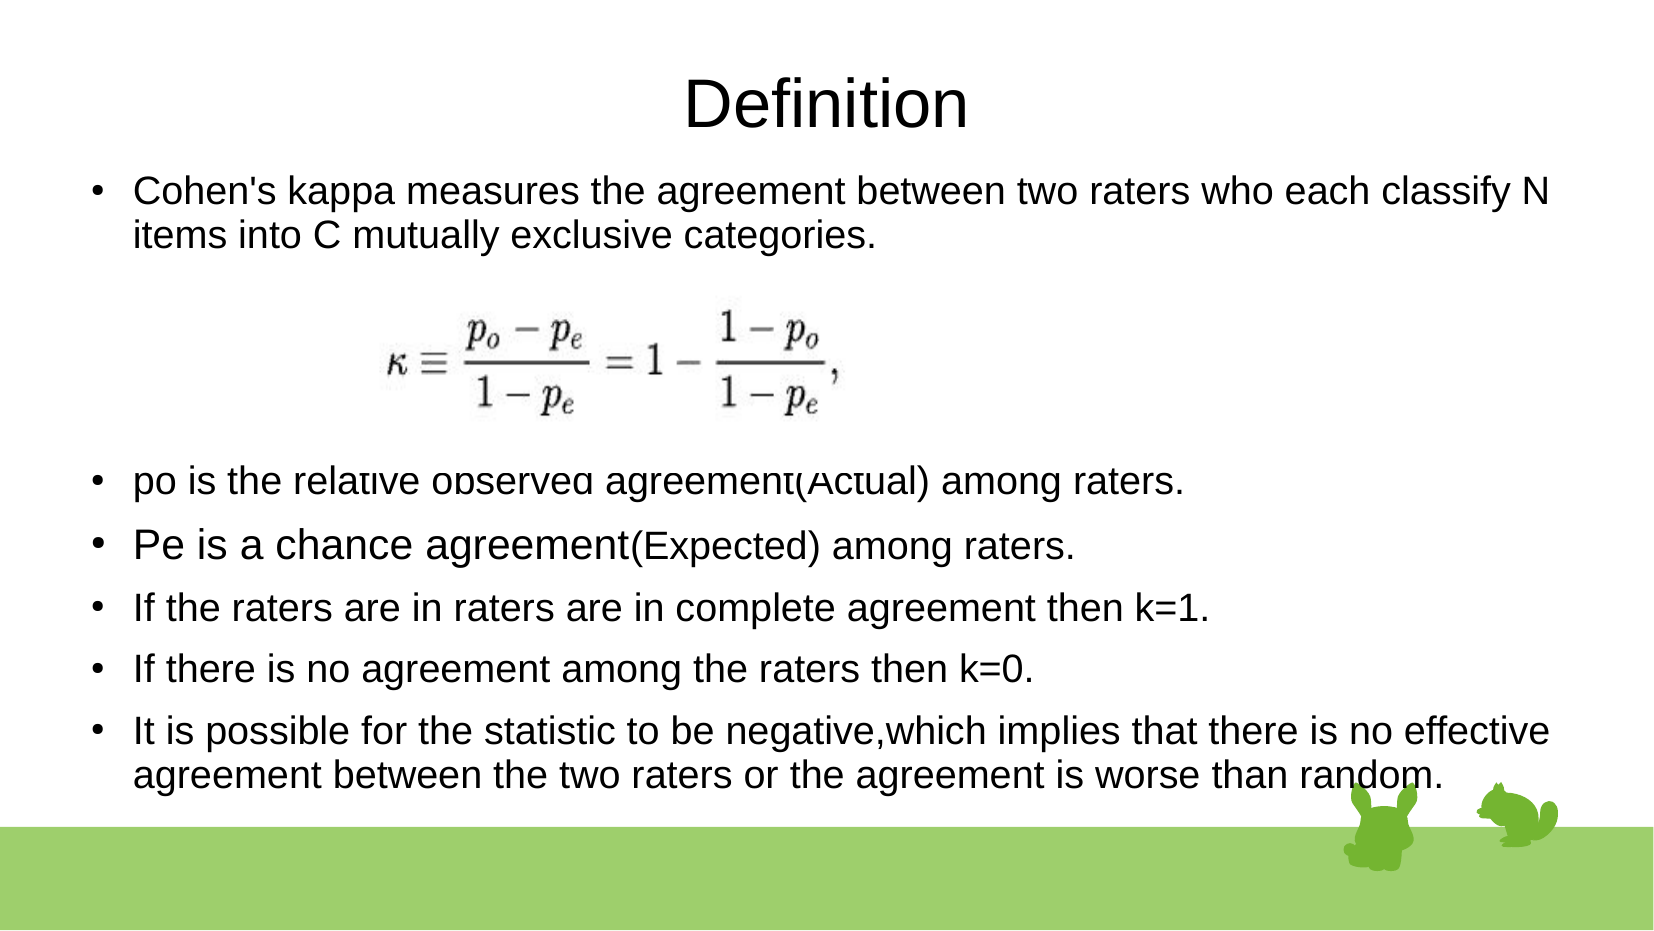

# Definition
Cohen's kappa measures the agreement between two raters who each classify N items into C mutually exclusive categories.
po is the relative observed agreement(Actual) among raters.
Pe is a chance agreement(Expected) among raters.
If the raters are in raters are in complete agreement then k=1.
If there is no agreement among the raters then k=0.
It is possible for the statistic to be negative,which implies that there is no effective agreement between the two raters or the agreement is worse than random.